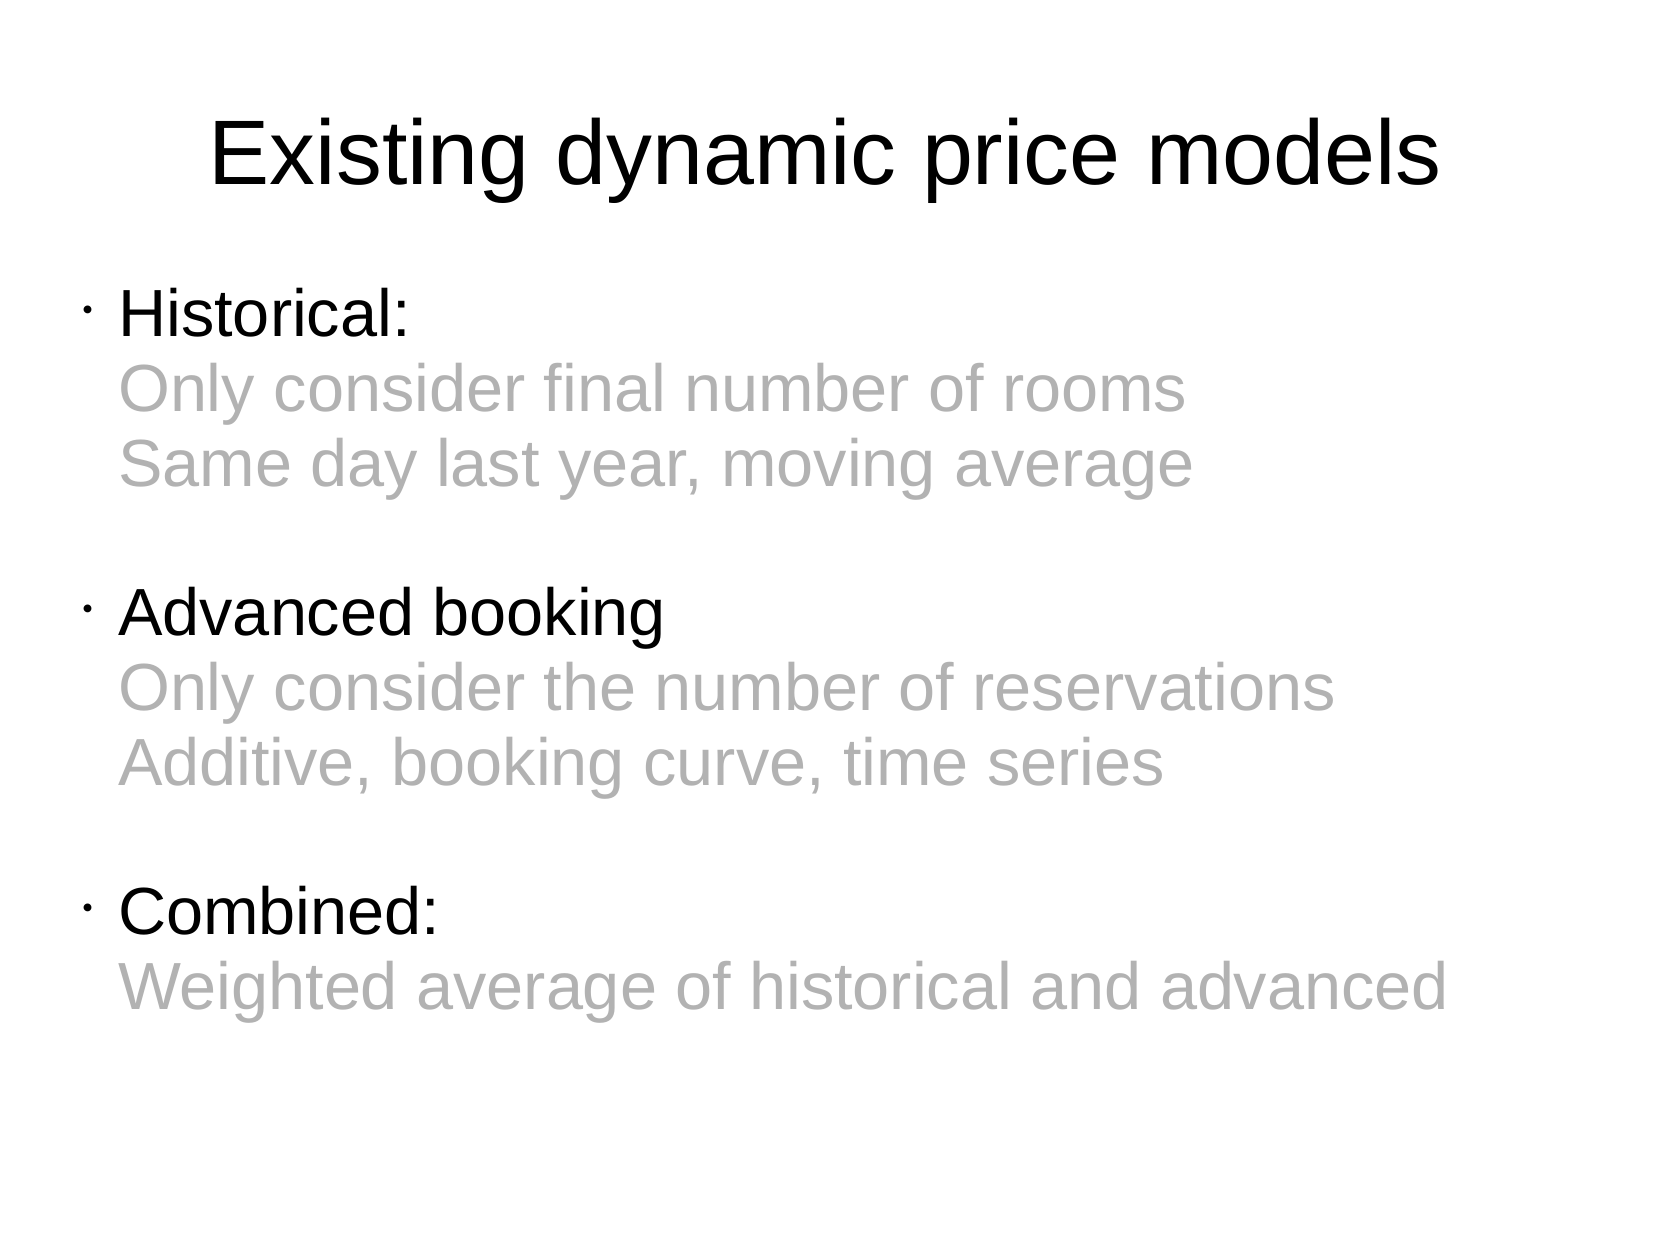

# Existing dynamic price models
Historical:
Only consider final number of rooms
Same day last year, moving average
Advanced booking
Only consider the number of reservations
Additive, booking curve, time series
Combined:
Weighted average of historical and advanced